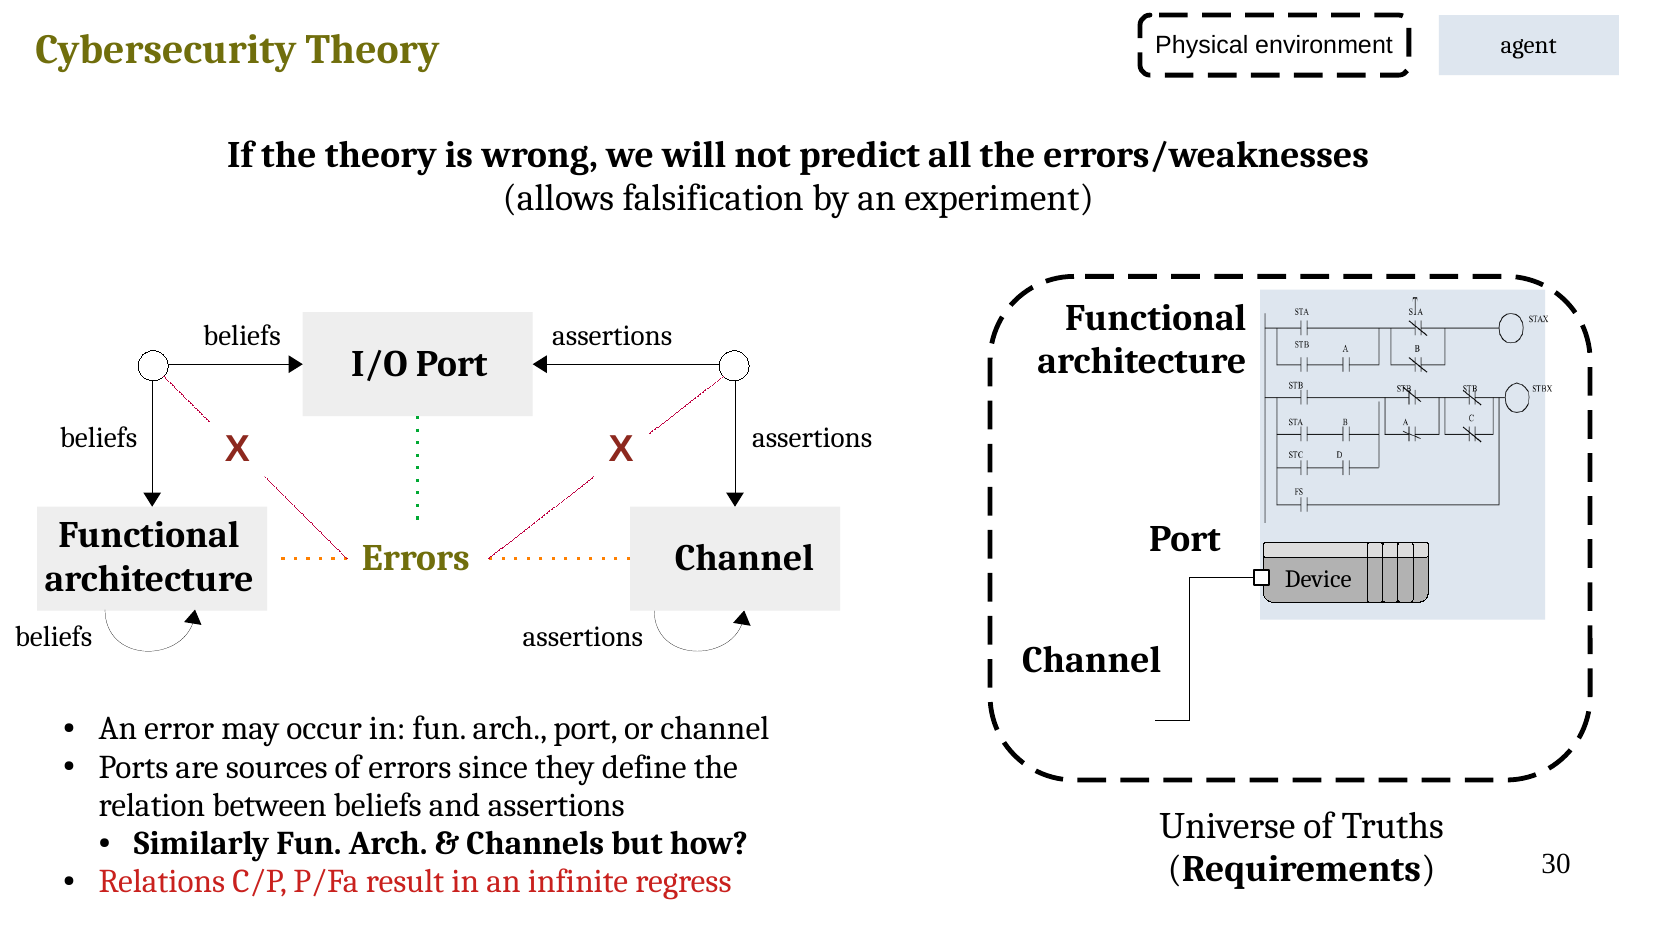

Physical environment
agent
Cybersecurity Theory
If the theory is wrong, we will not predict all the errors/weaknesses
(allows falsification by an experiment)
Functional architecture
beliefs
assertions
I/O Port
beliefs
assertions
X
X
Functional architecture
Port
Errors
Channel
Device
beliefs
assertions
Channel
An error may occur in: fun. arch., port, or channel
Ports are sources of errors since they define the
relation between beliefs and assertions
Similarly Fun. Arch. & Channels but how?
Relations C/P, P/Fa result in an infinite regress
Universe of Truths
(Requirements)
30